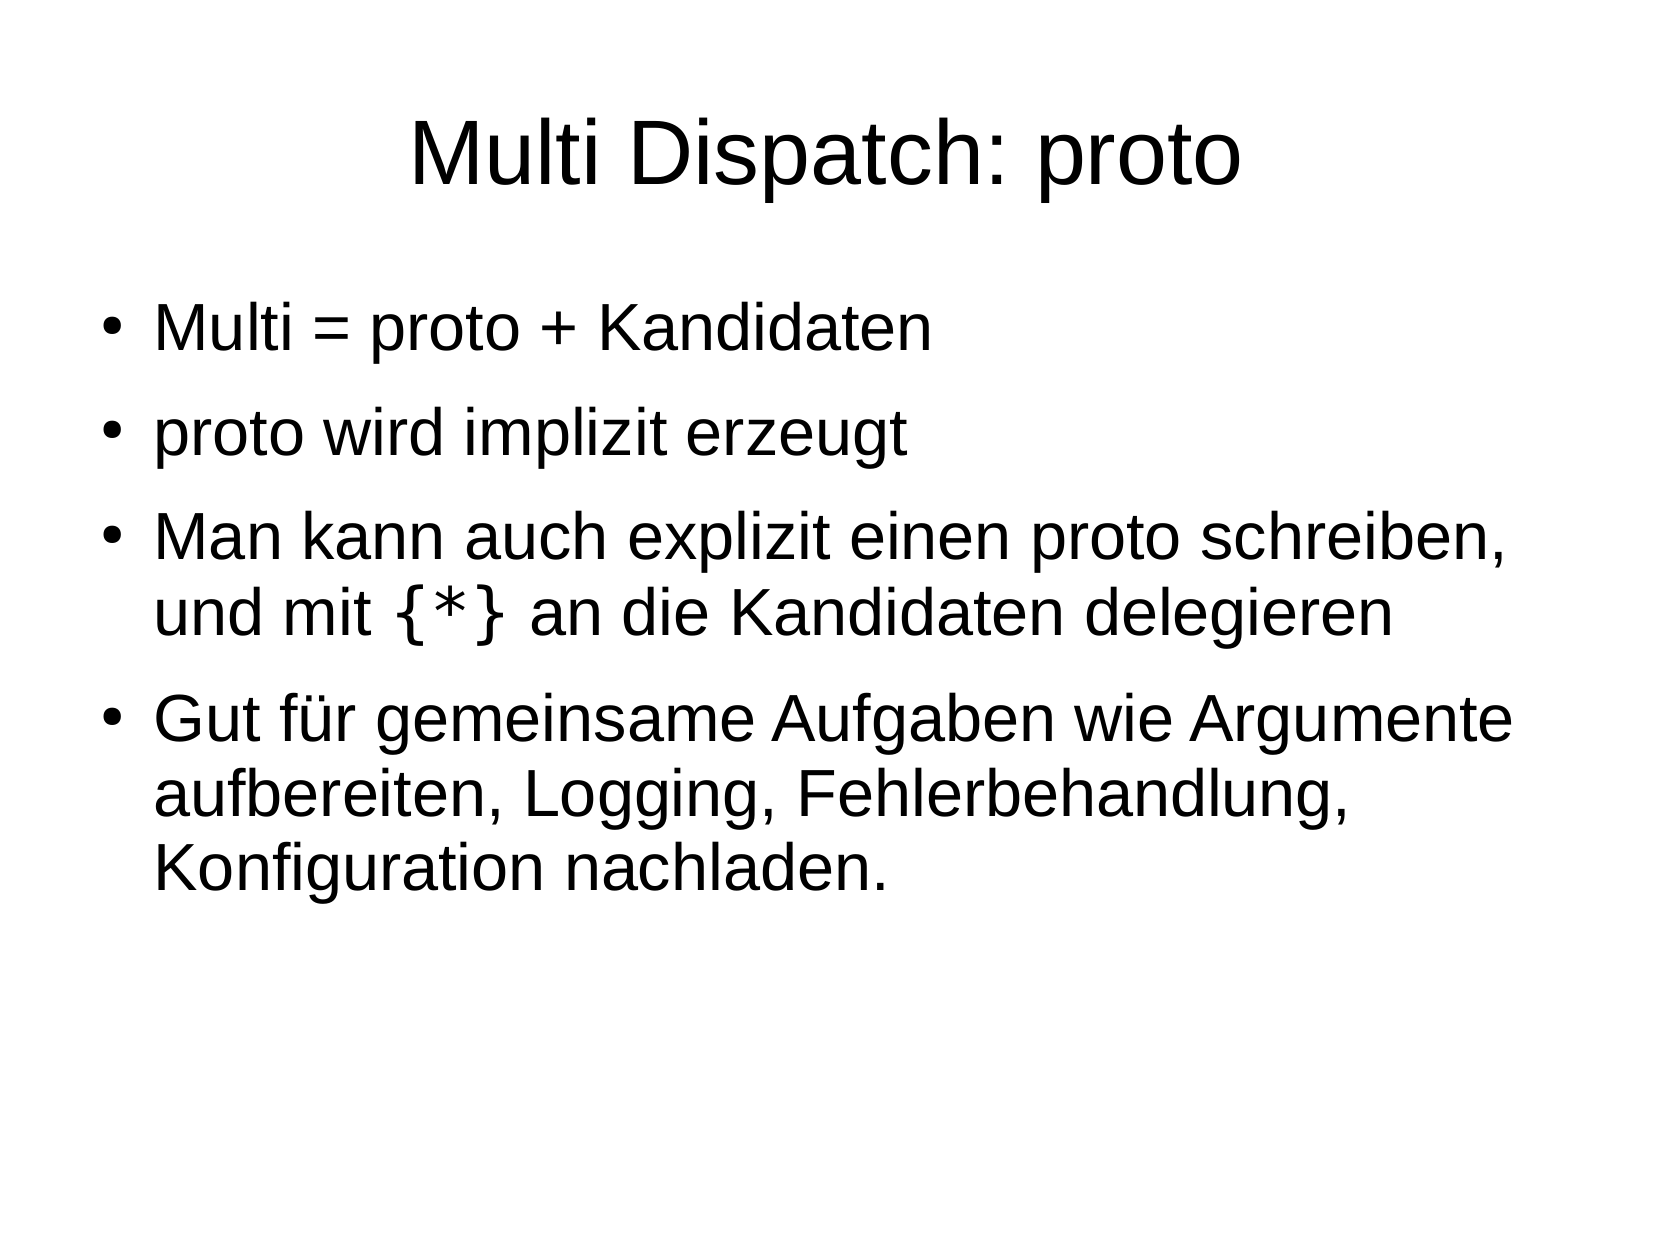

# Multi Dispatch: proto
Multi = proto + Kandidaten
proto wird implizit erzeugt
Man kann auch explizit einen proto schreiben, und mit {*} an die Kandidaten delegieren
Gut für gemeinsame Aufgaben wie Argumente aufbereiten, Logging, Fehlerbehandlung, Konfiguration nachladen.